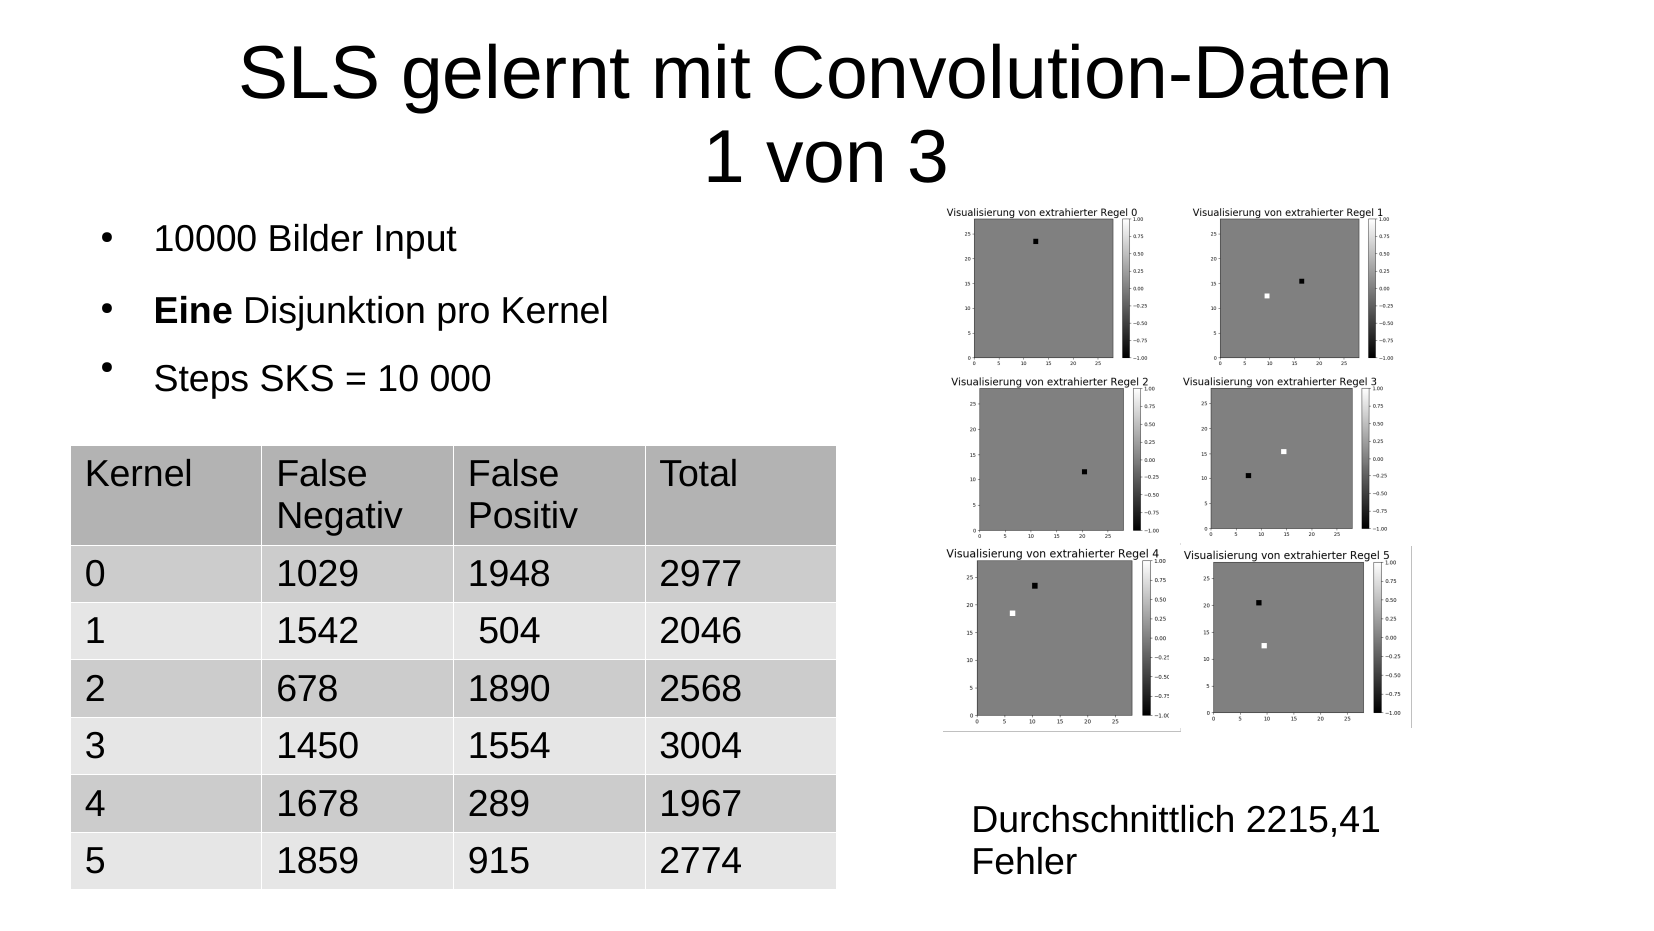

# SLS gelernt mit Convolution-Daten 1 von 3
10000 Bilder Input
Eine Disjunktion pro Kernel
Steps SKS = 10 000
| Kernel | False Negativ | False Positiv | Total |
| --- | --- | --- | --- |
| 0 | 1029 | 1948 | 2977 |
| 1 | 1542 | 504 | 2046 |
| 2 | 678 | 1890 | 2568 |
| 3 | 1450 | 1554 | 3004 |
| 4 | 1678 | 289 | 1967 |
| 5 | 1859 | 915 | 2774 |
Durchschnittlich 2215,41 Fehler